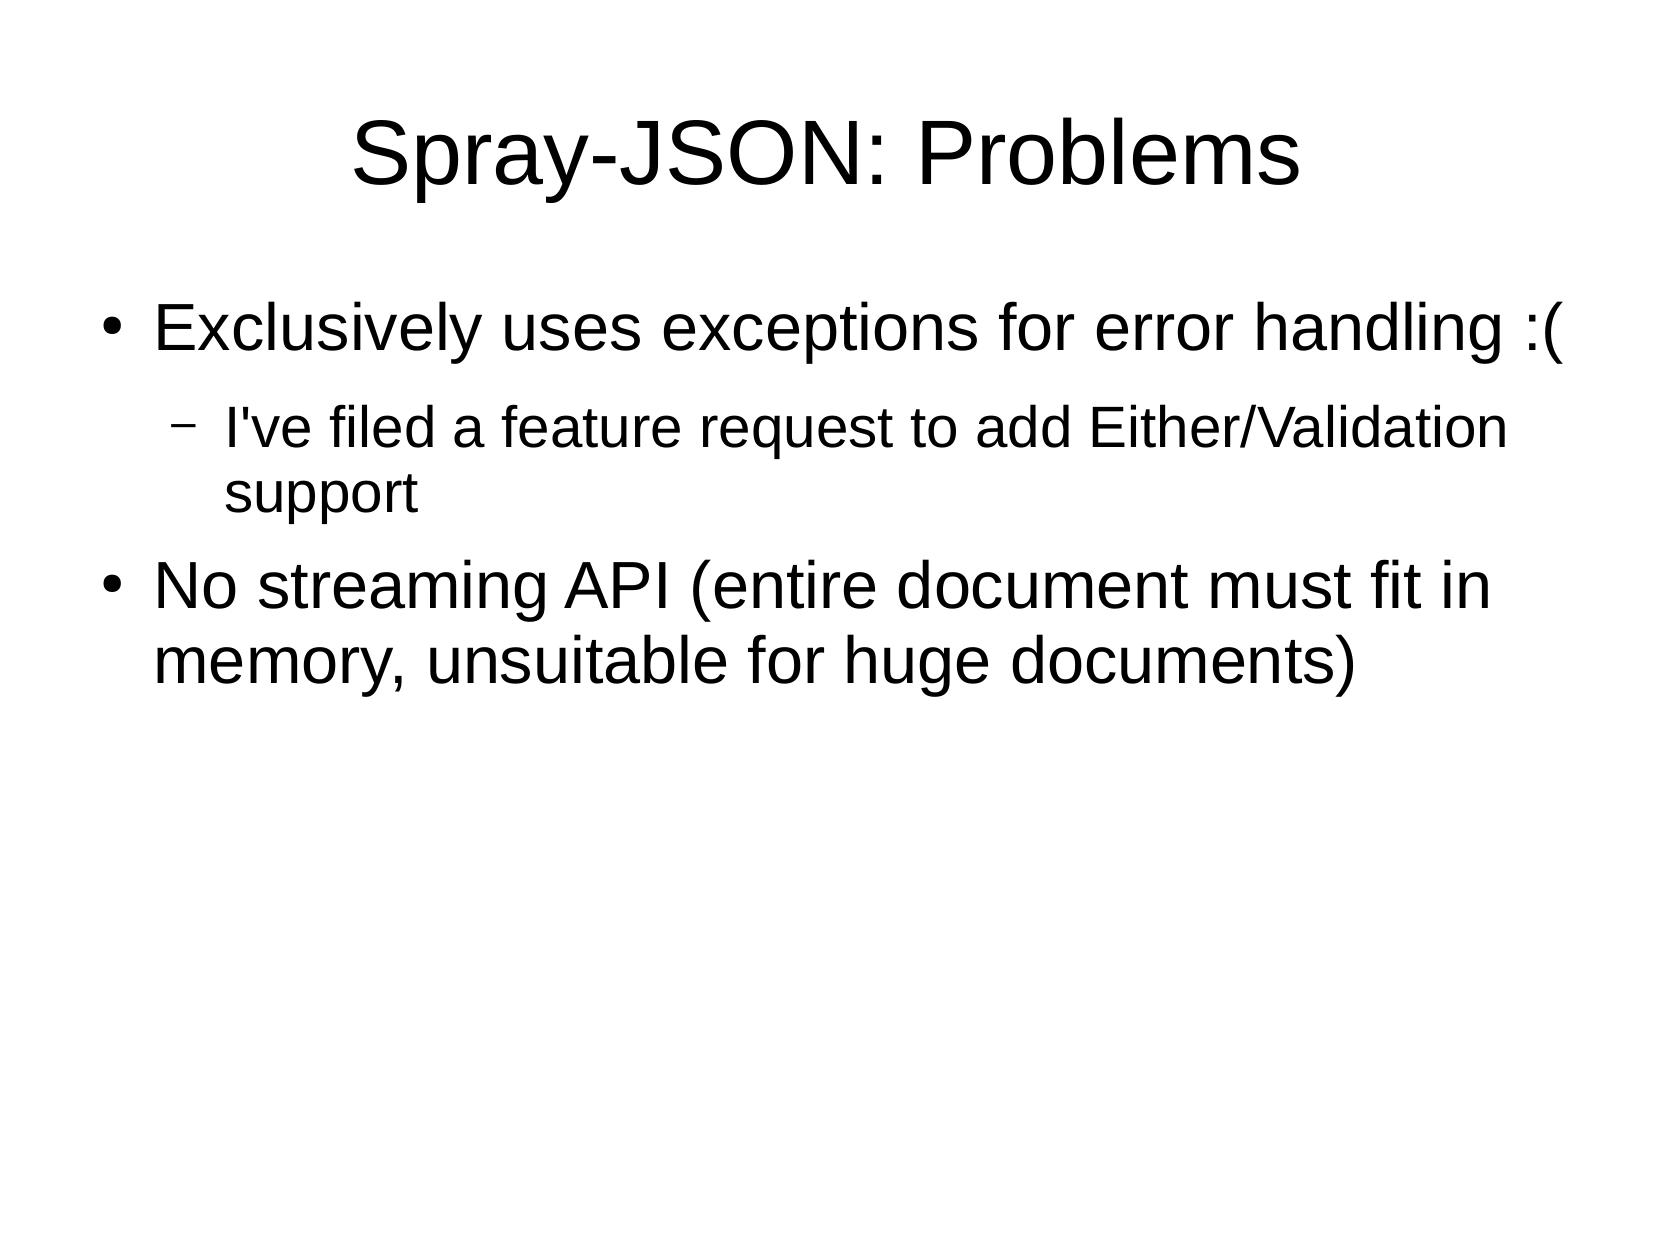

# Spray-JSON: Problems
Exclusively uses exceptions for error handling :(
I've filed a feature request to add Either/Validation support
No streaming API (entire document must fit in memory, unsuitable for huge documents)